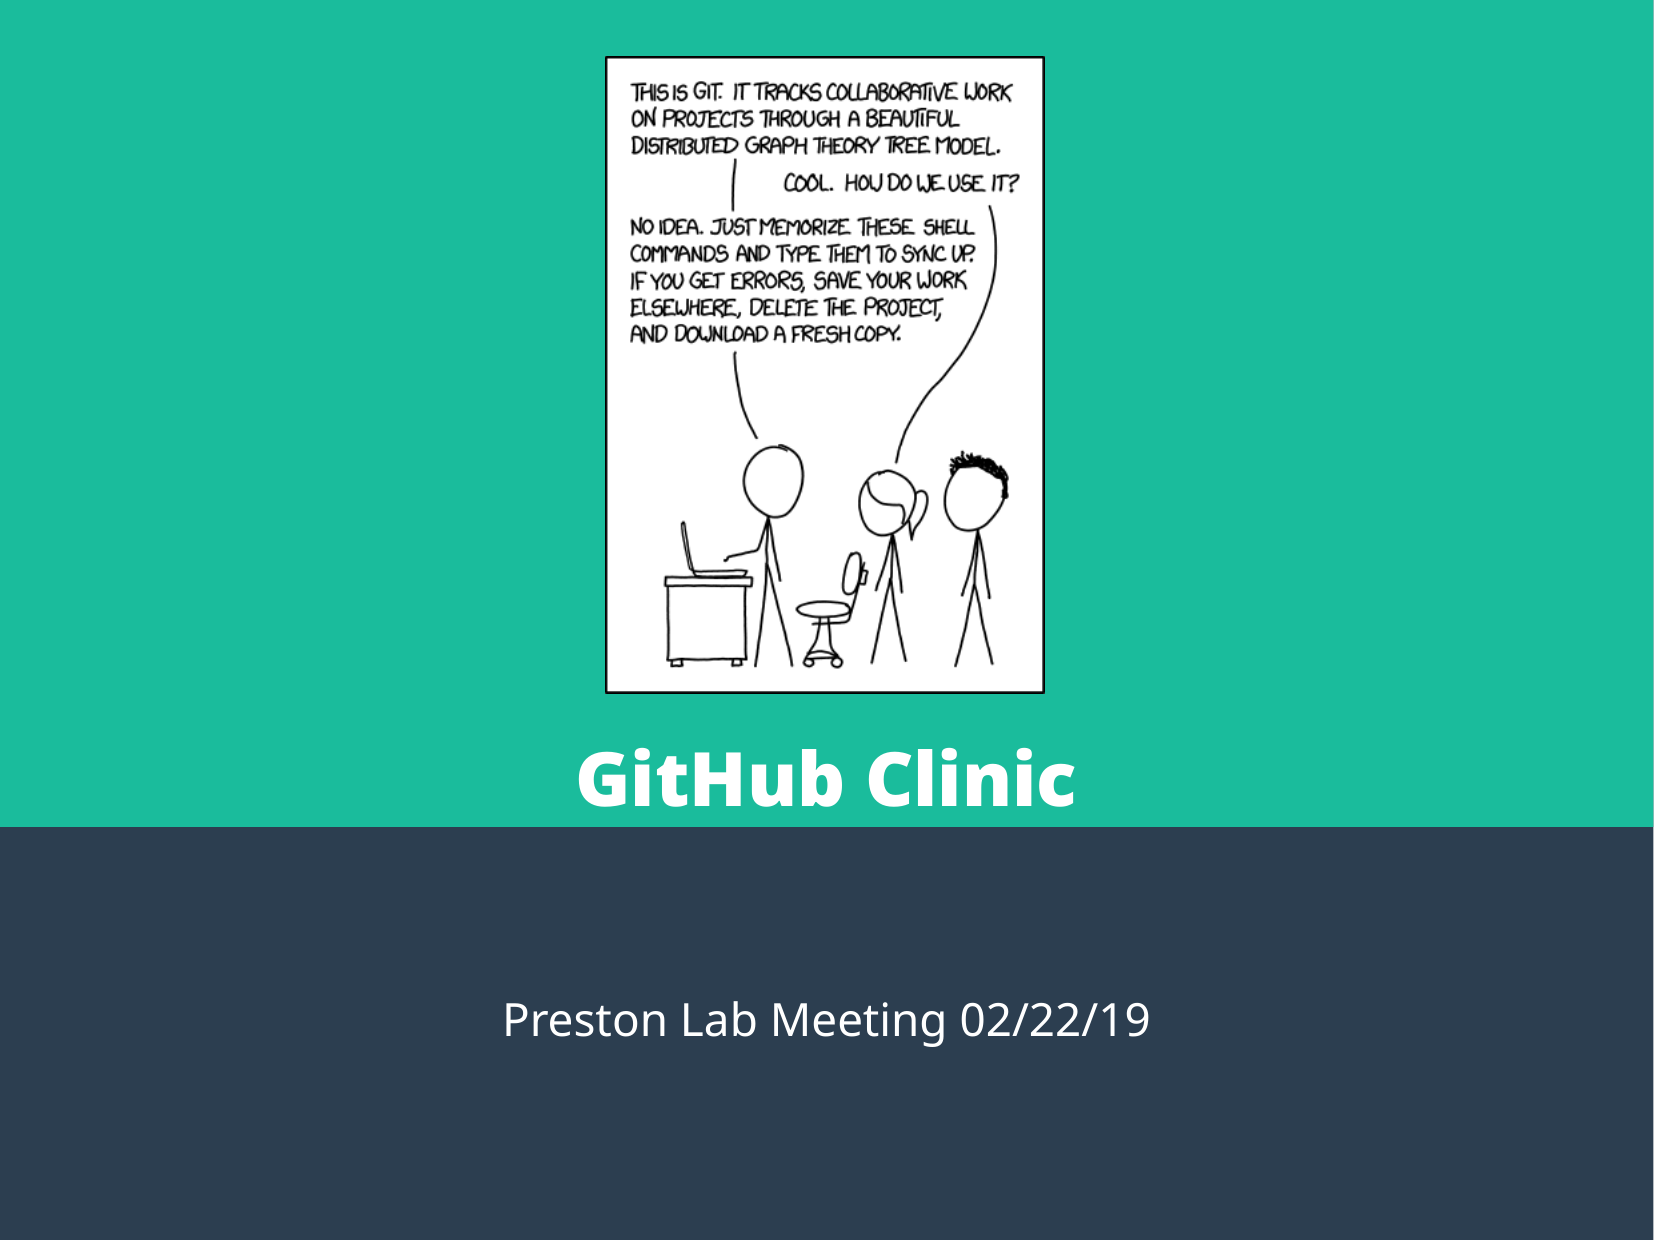

# GitHub Clinic
Preston Lab Meeting 02/22/19